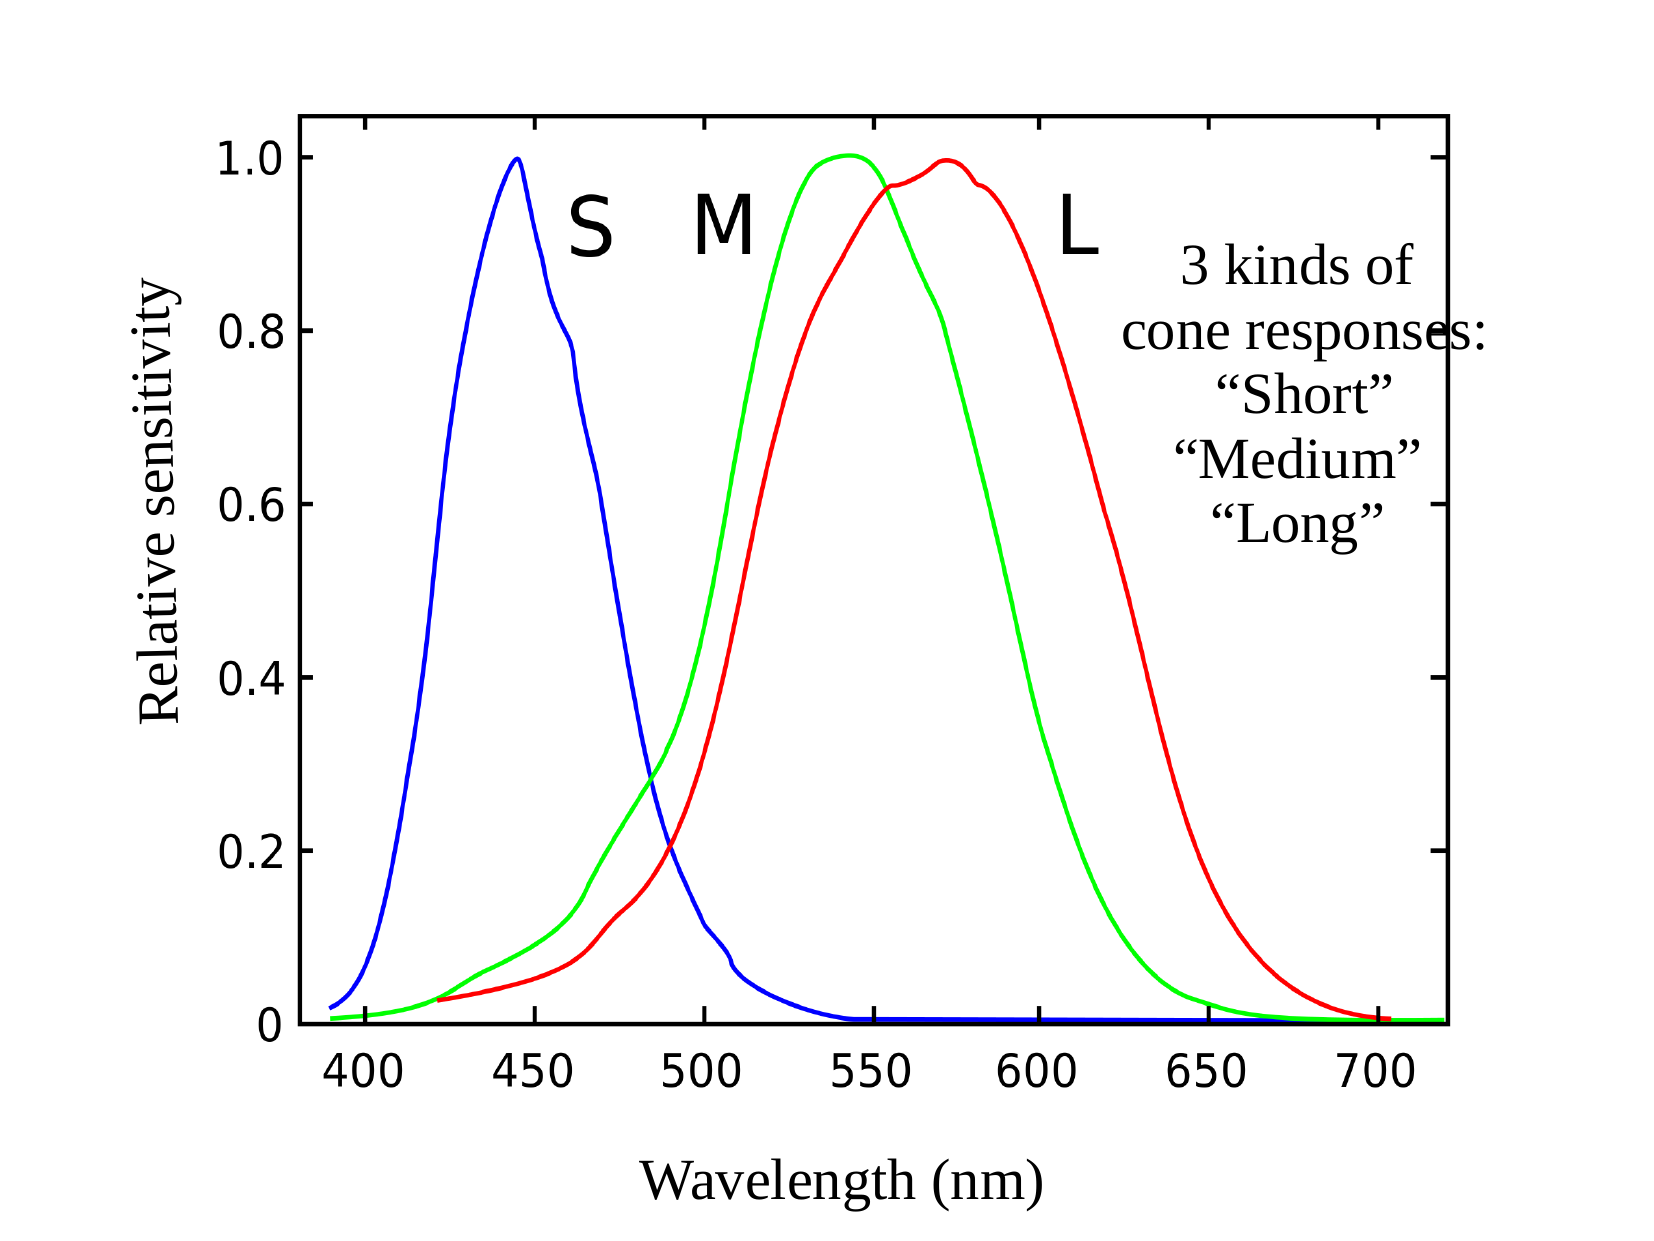

#
3 kinds of
cone responses:
“Short”
“Medium”
“Long”
Relative sensitivity
Wavelength (nm)